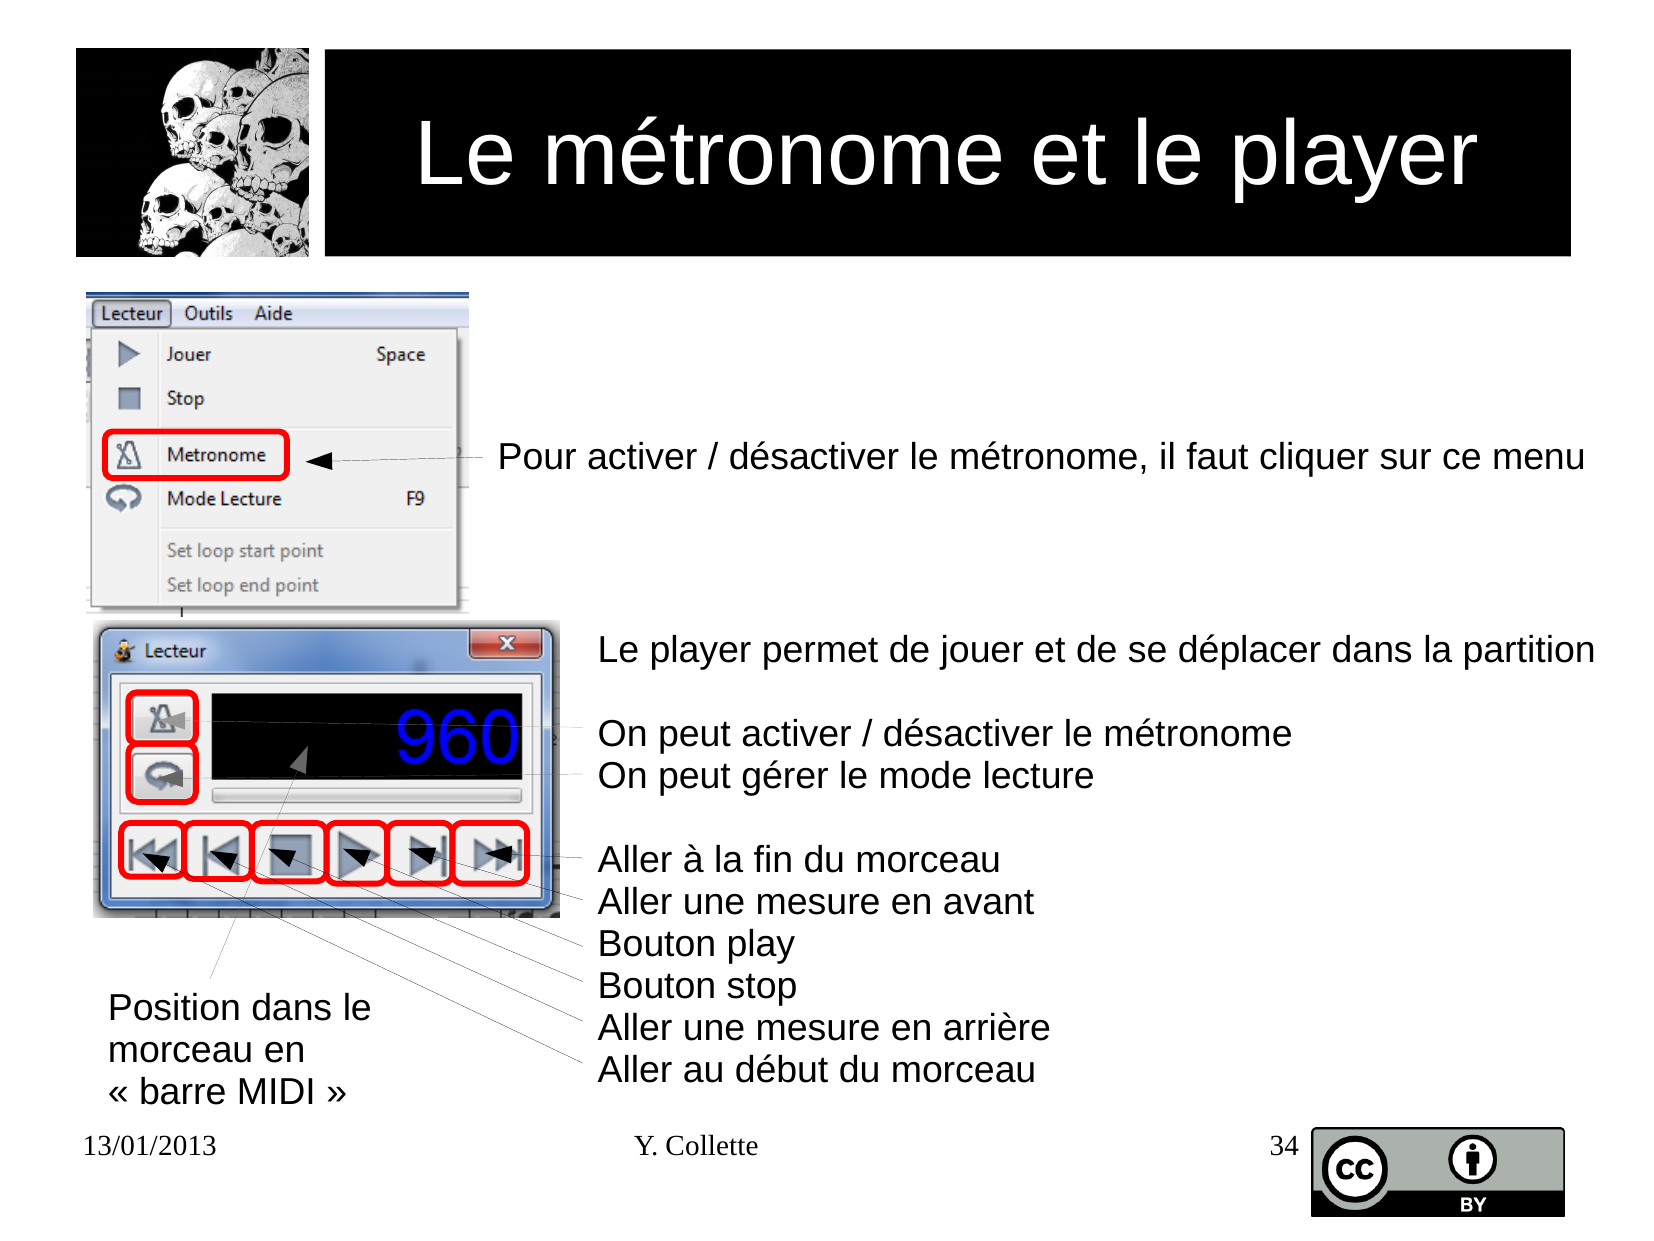

# Le métronome et le player
Pour activer / désactiver le métronome, il faut cliquer sur ce menu
Le player permet de jouer et de se déplacer dans la partition
On peut activer / désactiver le métronome
On peut gérer le mode lecture
Aller à la fin du morceau
Aller une mesure en avant
Bouton play
Bouton stop
Aller une mesure en arrière
Aller au début du morceau
Position dans le morceau en « barre MIDI »
Y. Collette
34